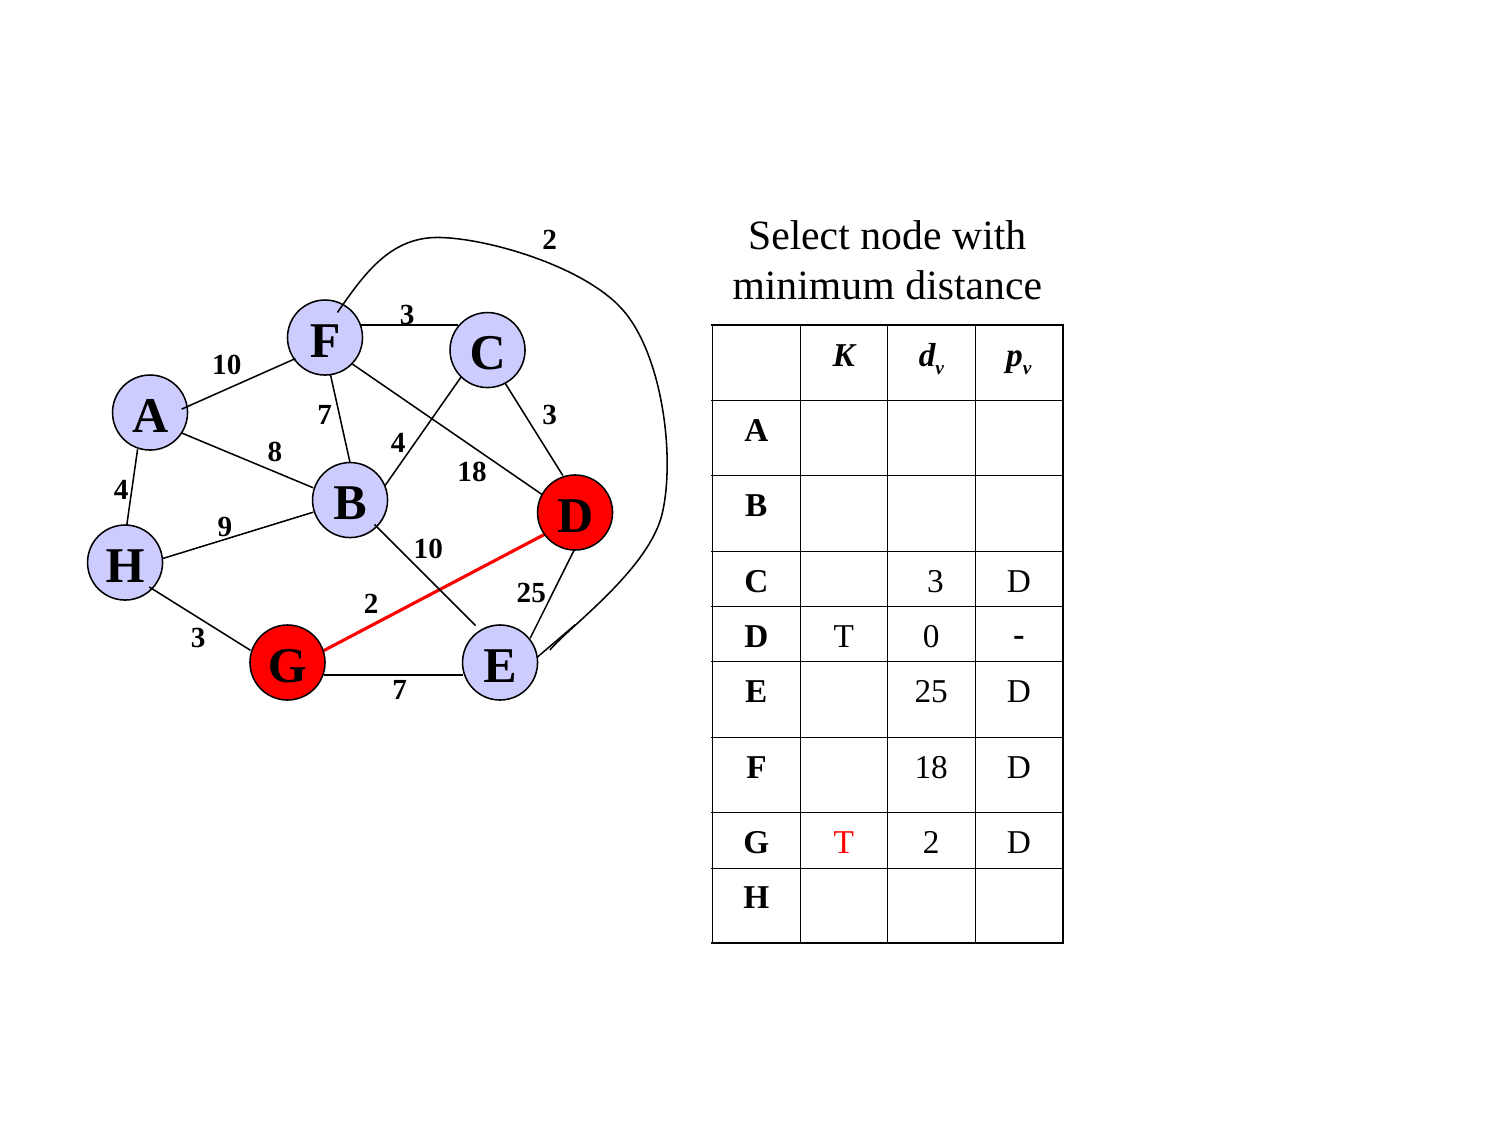

Select node with minimum distance
2
3
F
C
| | K | dv | pv |
| --- | --- | --- | --- |
| A | | | |
| B | | | |
| C | | 3 | D |
| D | T | 0 |  |
| E | | 25 | D |
| F | | 18 | D |
| G | T | 2 | D |
| H | | | |
10
A
7
3
4
8
18
4
B
D
9
10
H
25
2
3
G
E
7